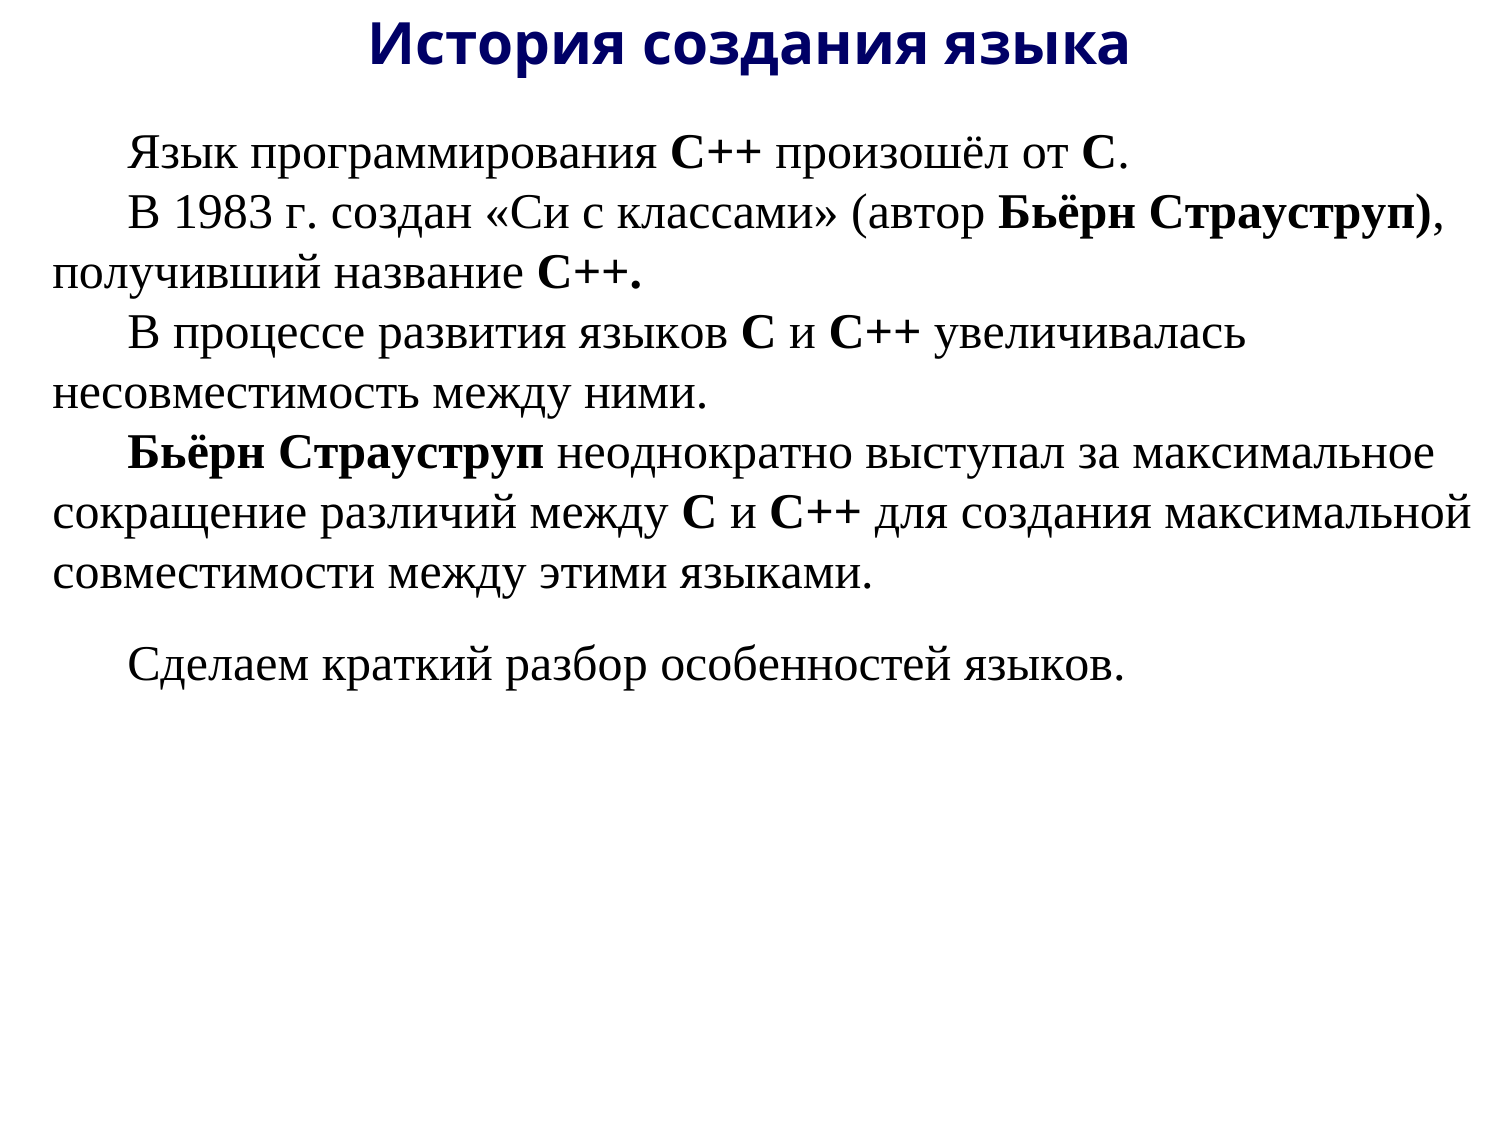

История создания языка
Язык программирования С++ произошёл от С.
В 1983 г. создан «Си с классами» (автор Бьёрн Страуструп), получивший название С++.
В процессе развития языков С и C++ увеличивалась несовместимость между ними.
Бьёрн Страуструп неоднократно выступал за максимальное сокращение различий между С и C++ для создания максимальной совместимости между этими языками.
Сделаем краткий разбор особенностей языков.